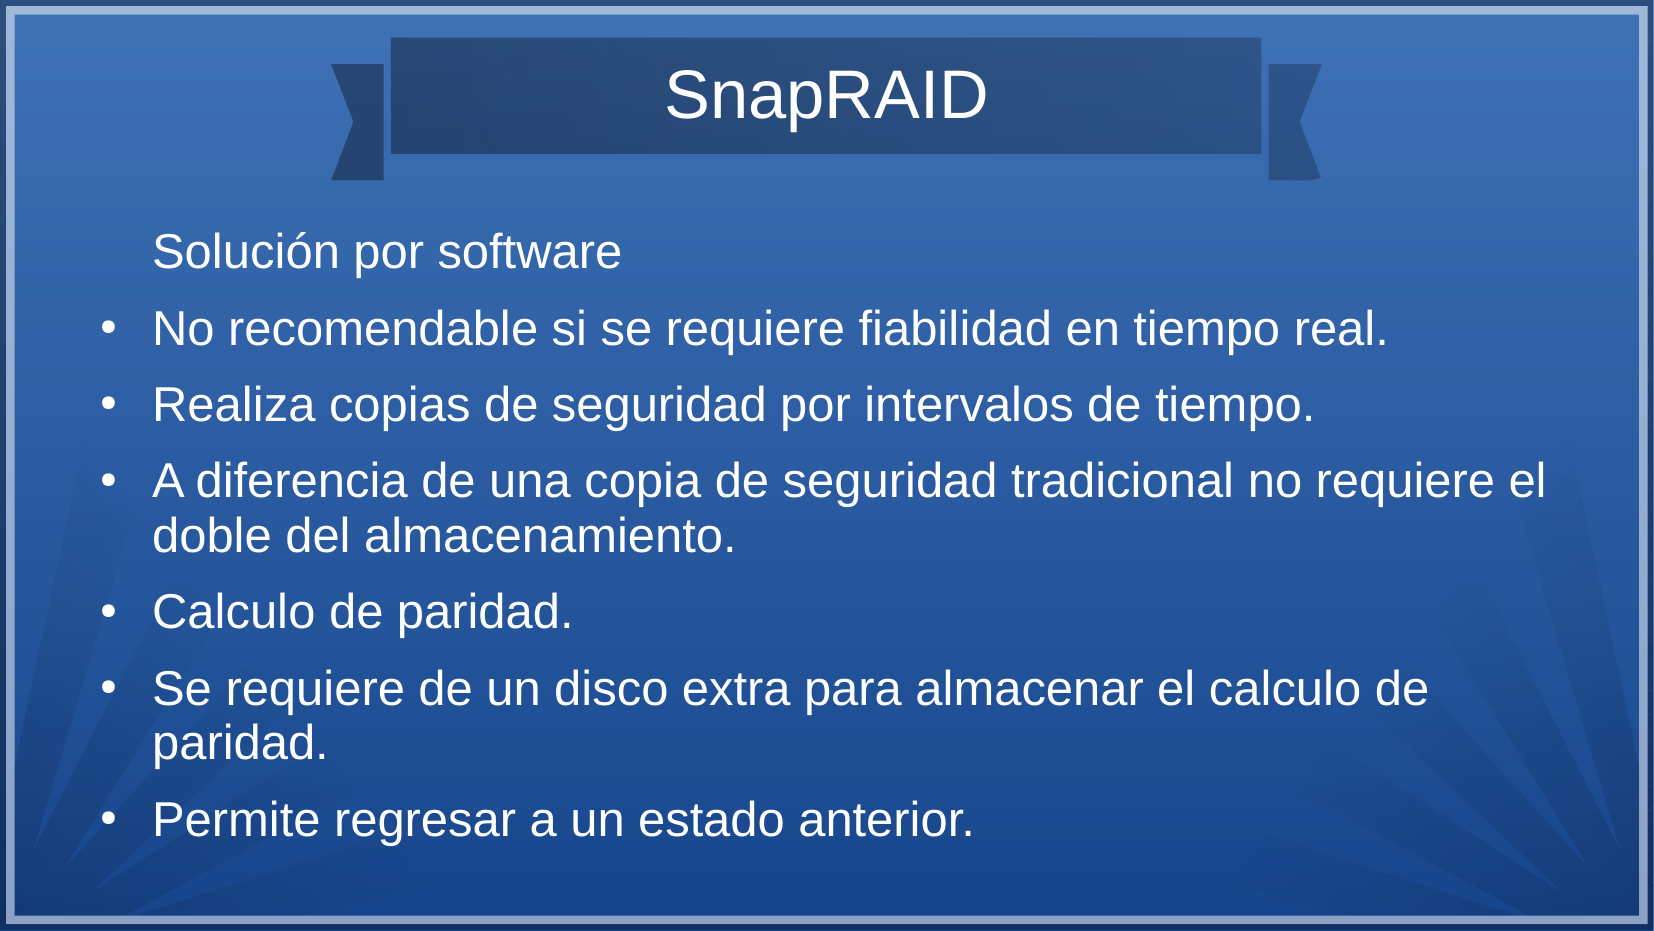

# SnapRAID
Solución por software
No recomendable si se requiere fiabilidad en tiempo real.
Realiza copias de seguridad por intervalos de tiempo.
A diferencia de una copia de seguridad tradicional no requiere el doble del almacenamiento.
Calculo de paridad.
Se requiere de un disco extra para almacenar el calculo de paridad.
Permite regresar a un estado anterior.